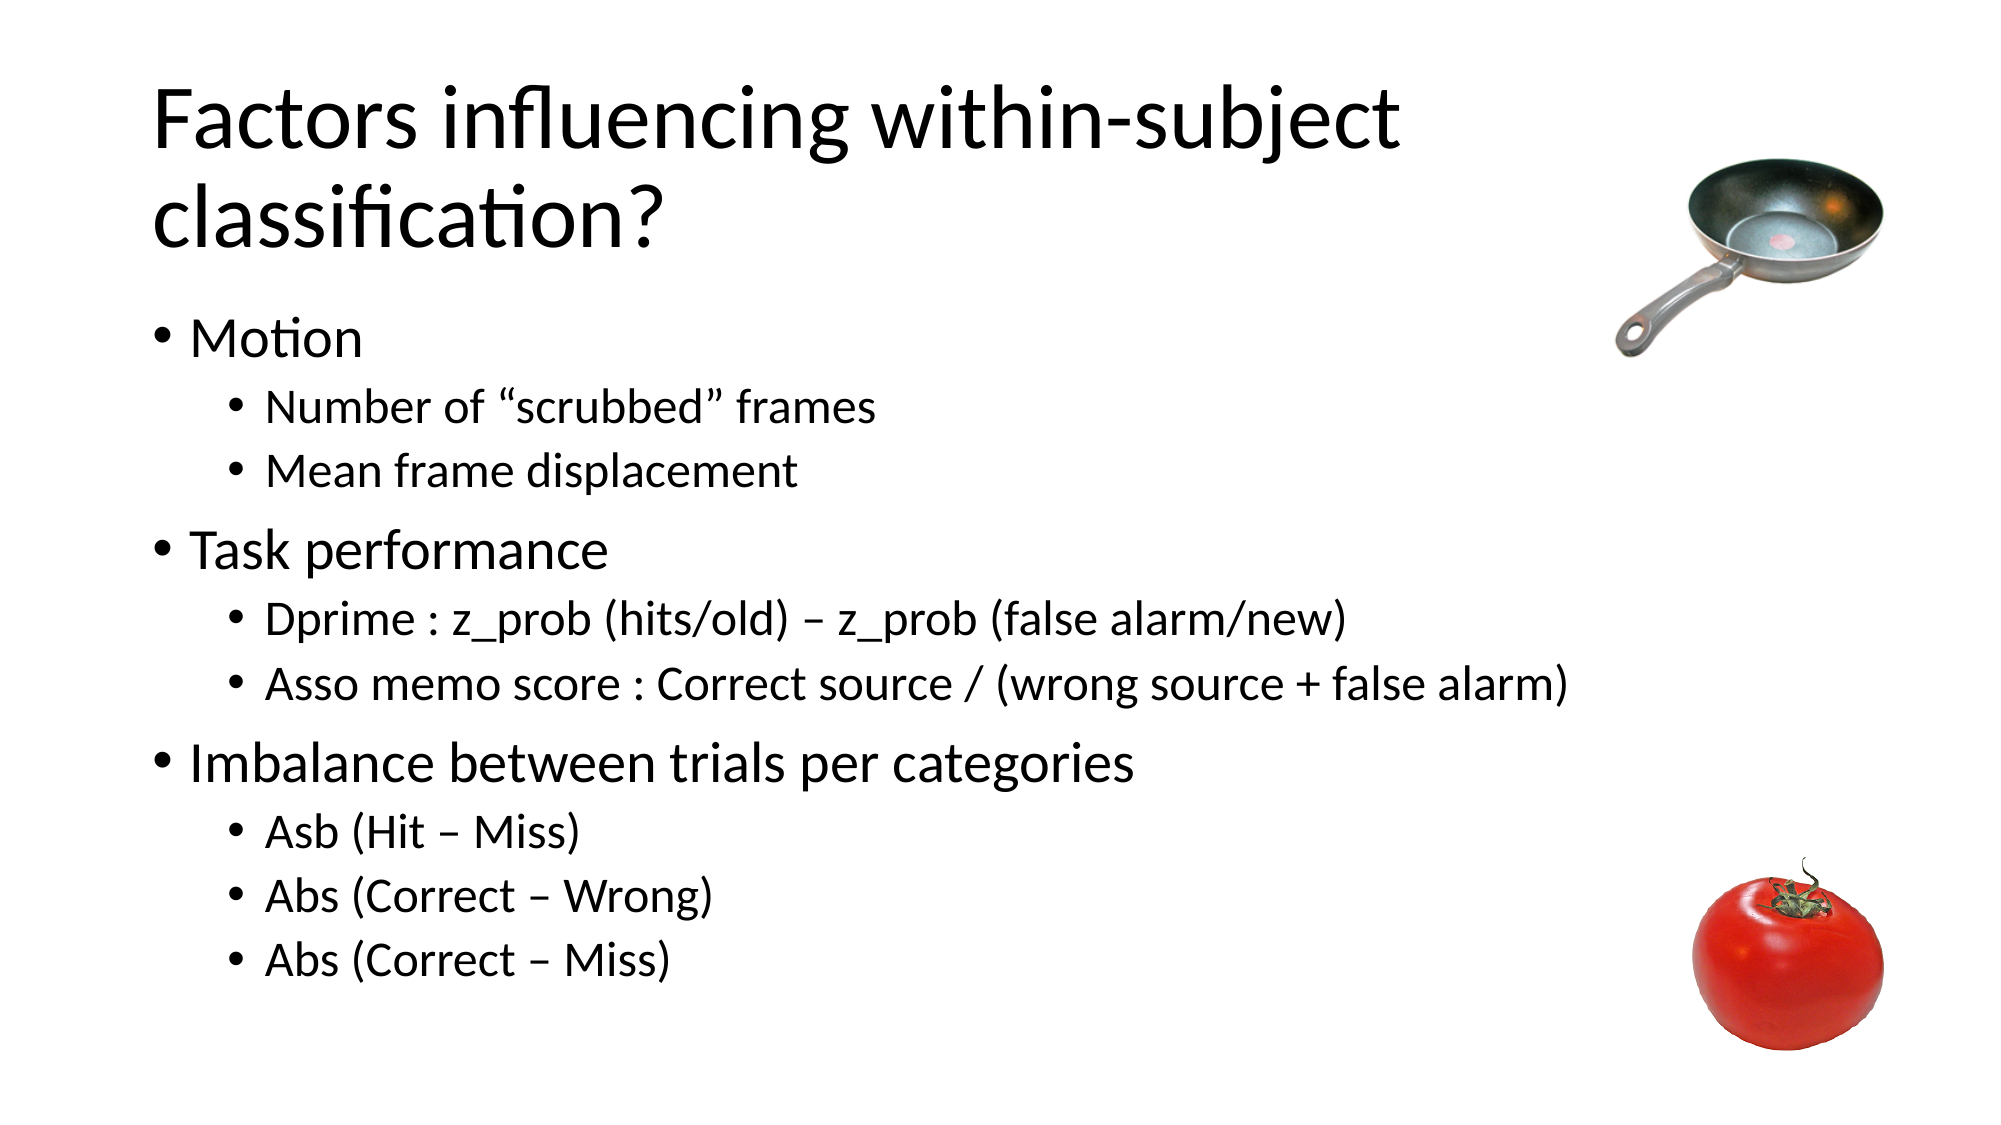

# Factors influencing within-subject classification?
Motion
Number of “scrubbed” frames
Mean frame displacement
Task performance
Dprime : z_prob (hits/old) – z_prob (false alarm/new)
Asso memo score : Correct source / (wrong source + false alarm)
Imbalance between trials per categories
Asb (Hit – Miss)
Abs (Correct – Wrong)
Abs (Correct – Miss)